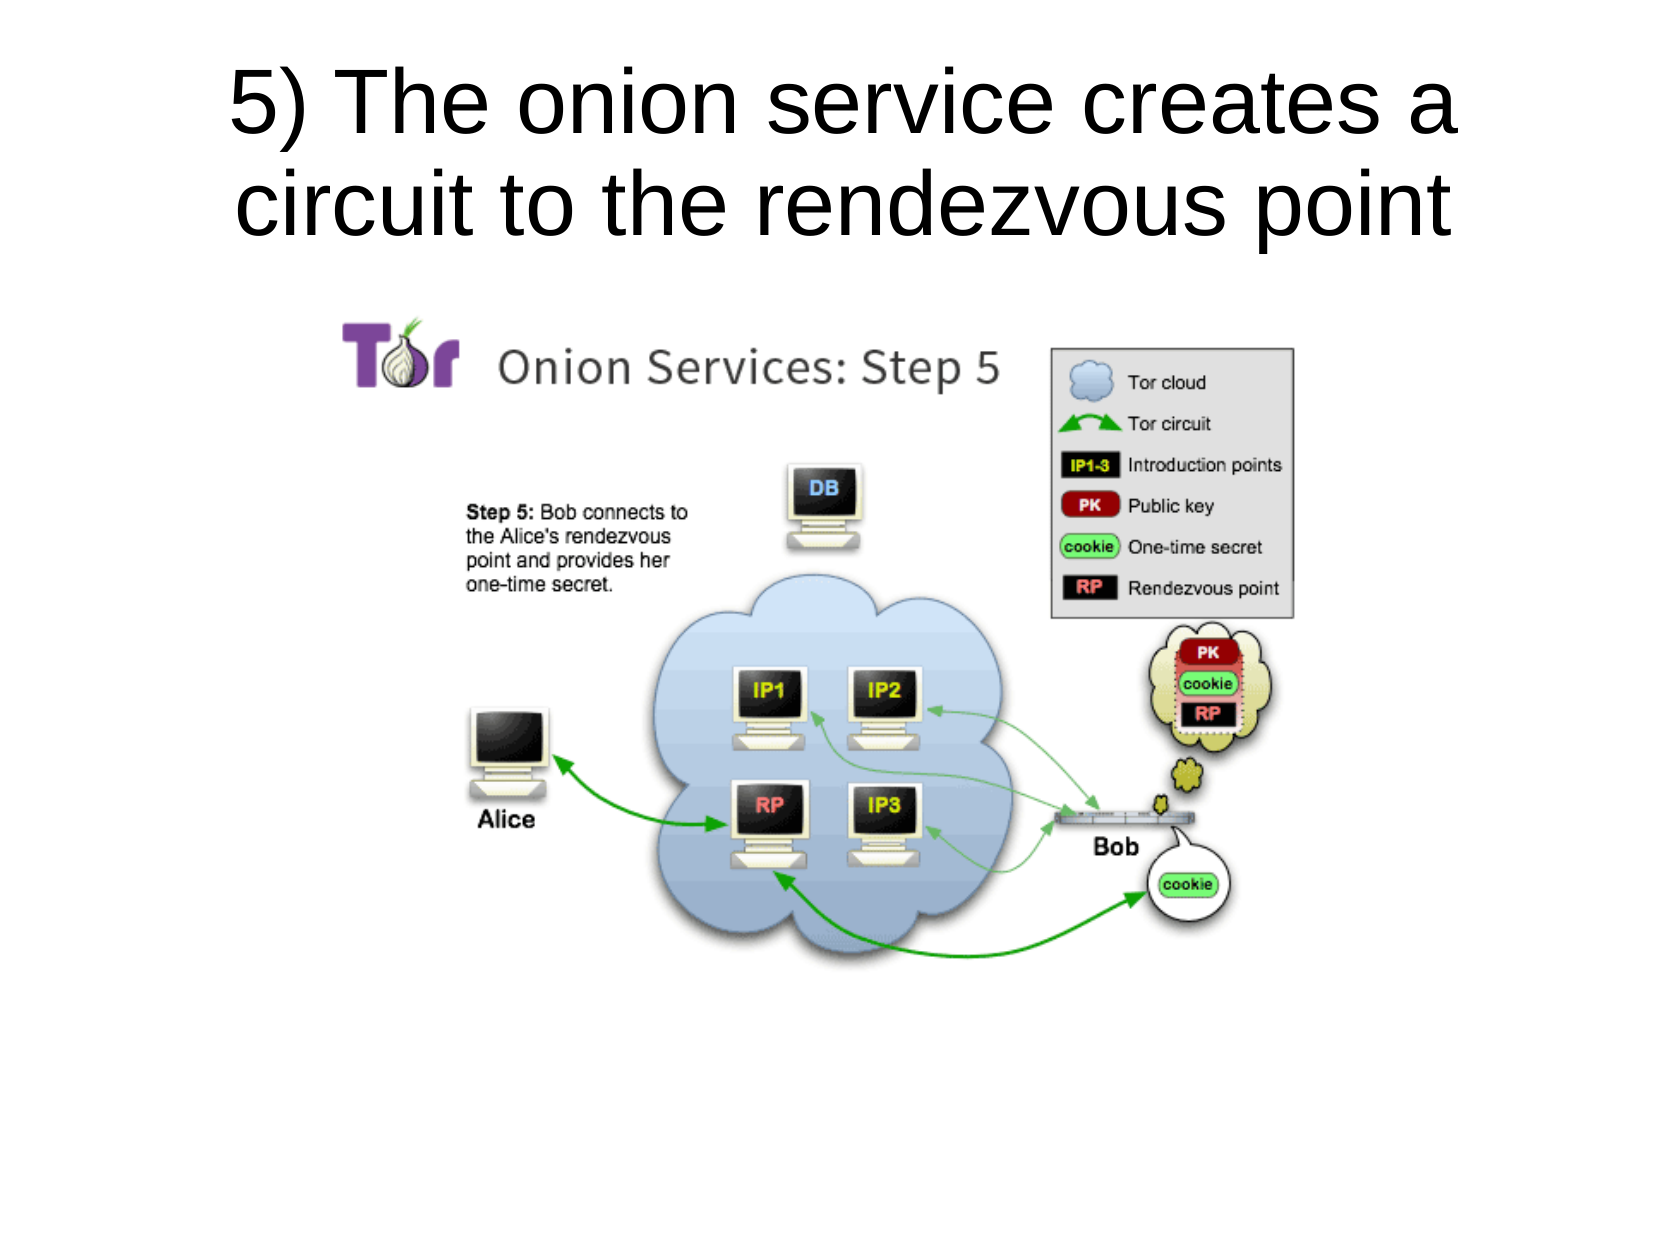

# 5) The onion service creates a circuit to the rendezvous point